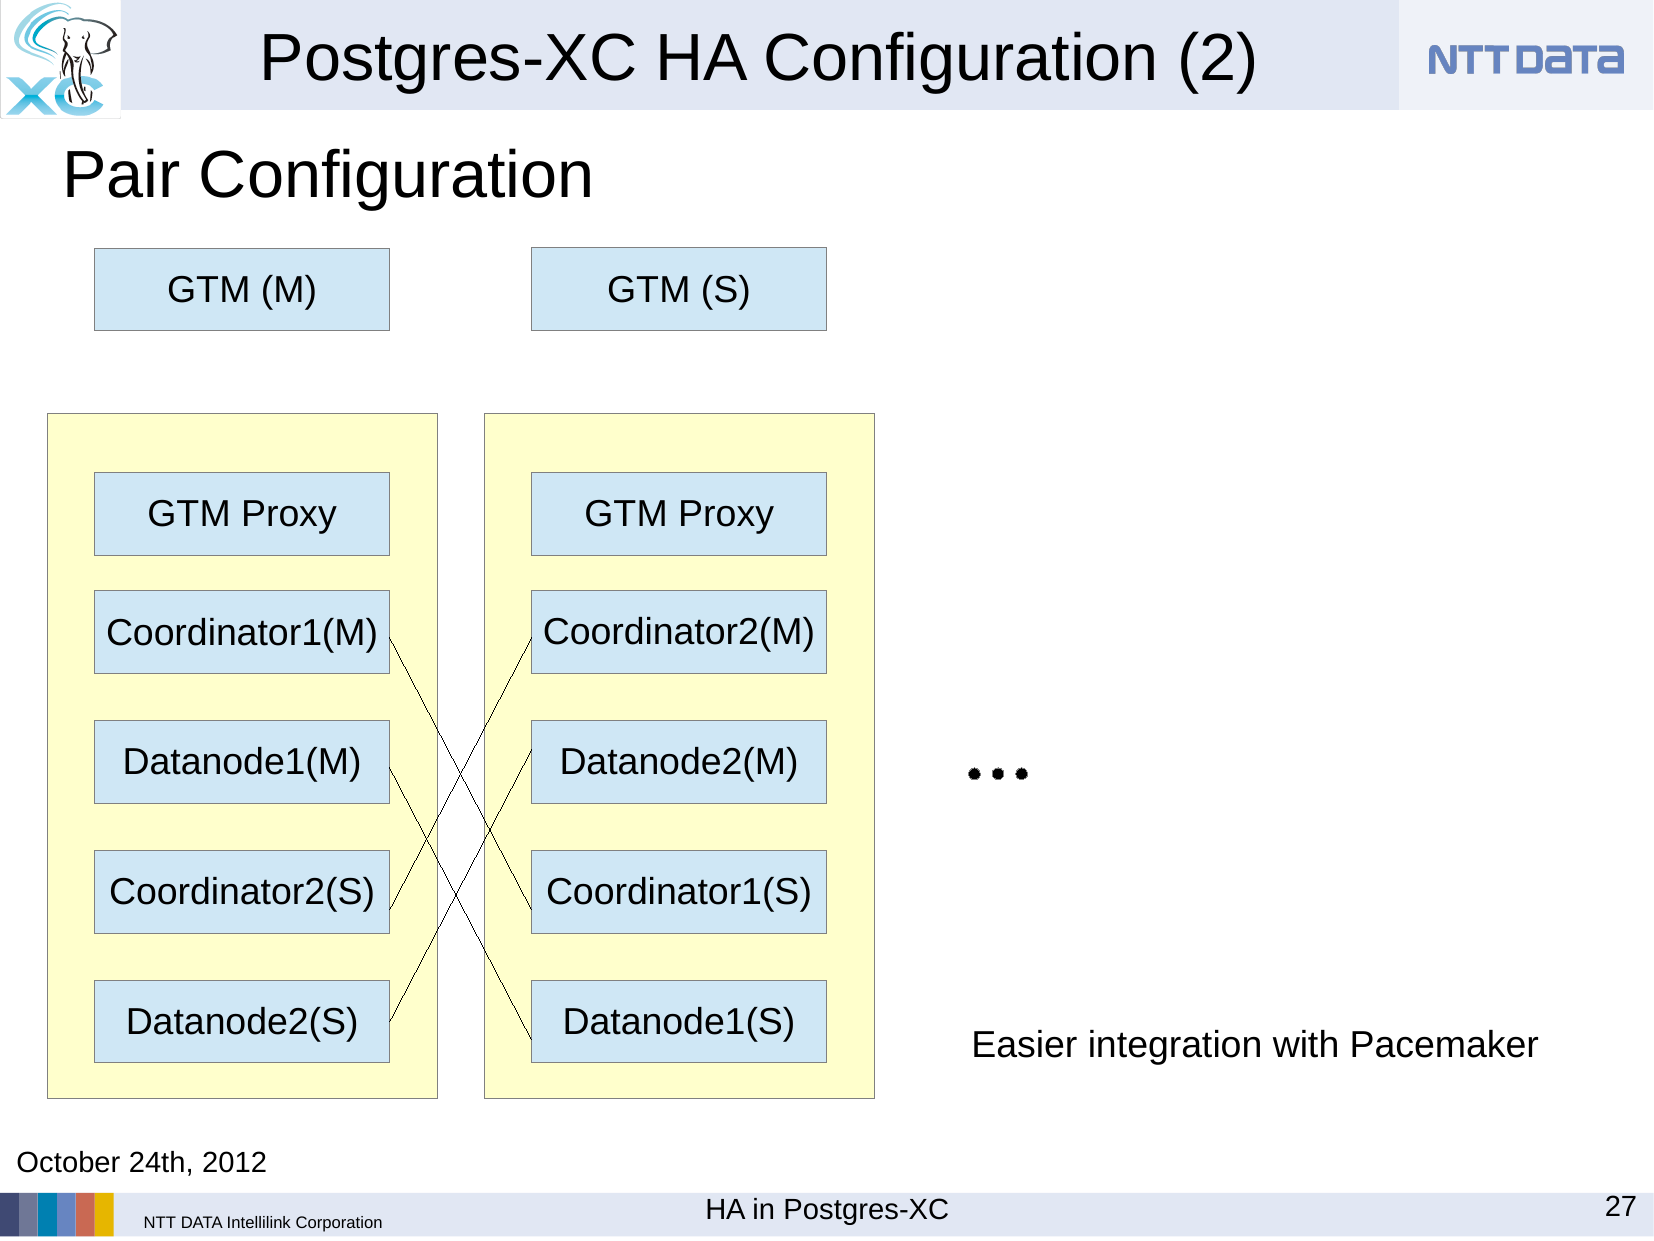

# Postgres-XC HA Configuration (2)
Pair Configuration
GTM (S)
GTM (M)
GTM Proxy
GTM Proxy
Coordinator2(M)
Coordinator1(M)
Datanode2(M)
Datanode1(M)
Coordinator1(S)
Coordinator2(S)
Datanode1(S)
Datanode2(S)
Easier integration with Pacemaker
October 24th, 2012
27
HA in Postgres-XC